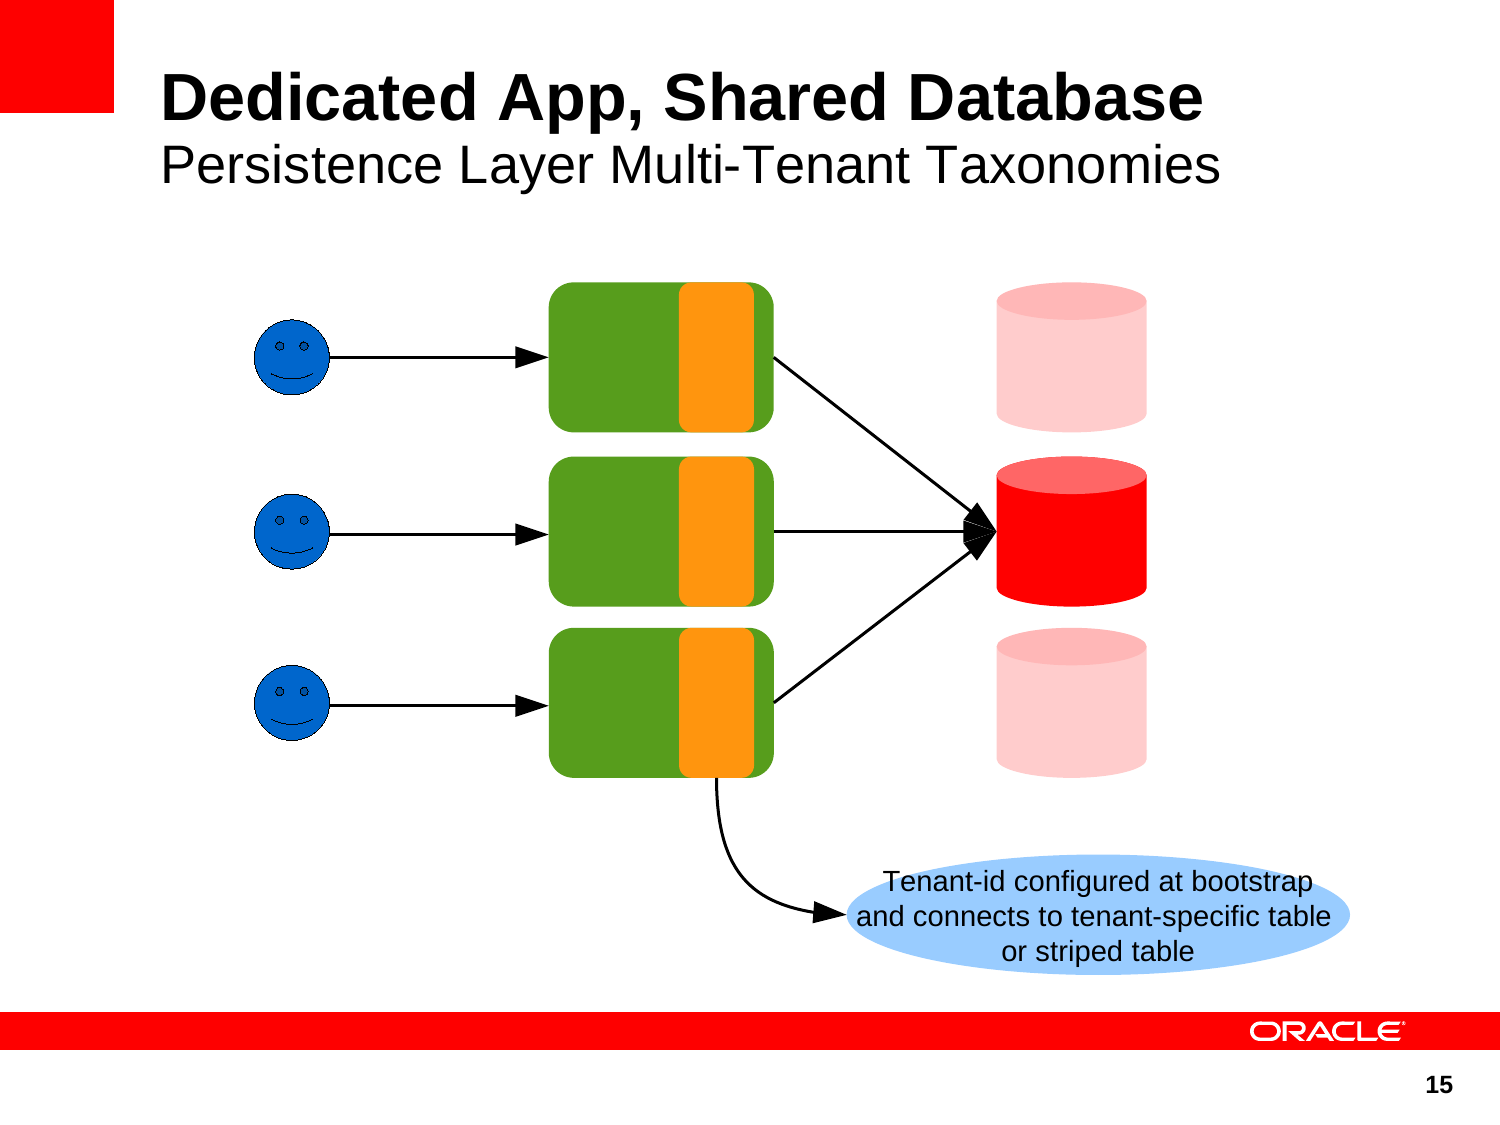

# Dedicated App, Shared Database Persistence Layer Multi-Tenant Taxonomies
Tenant-id configured at bootstrap
and connects to tenant-specific table
or striped table